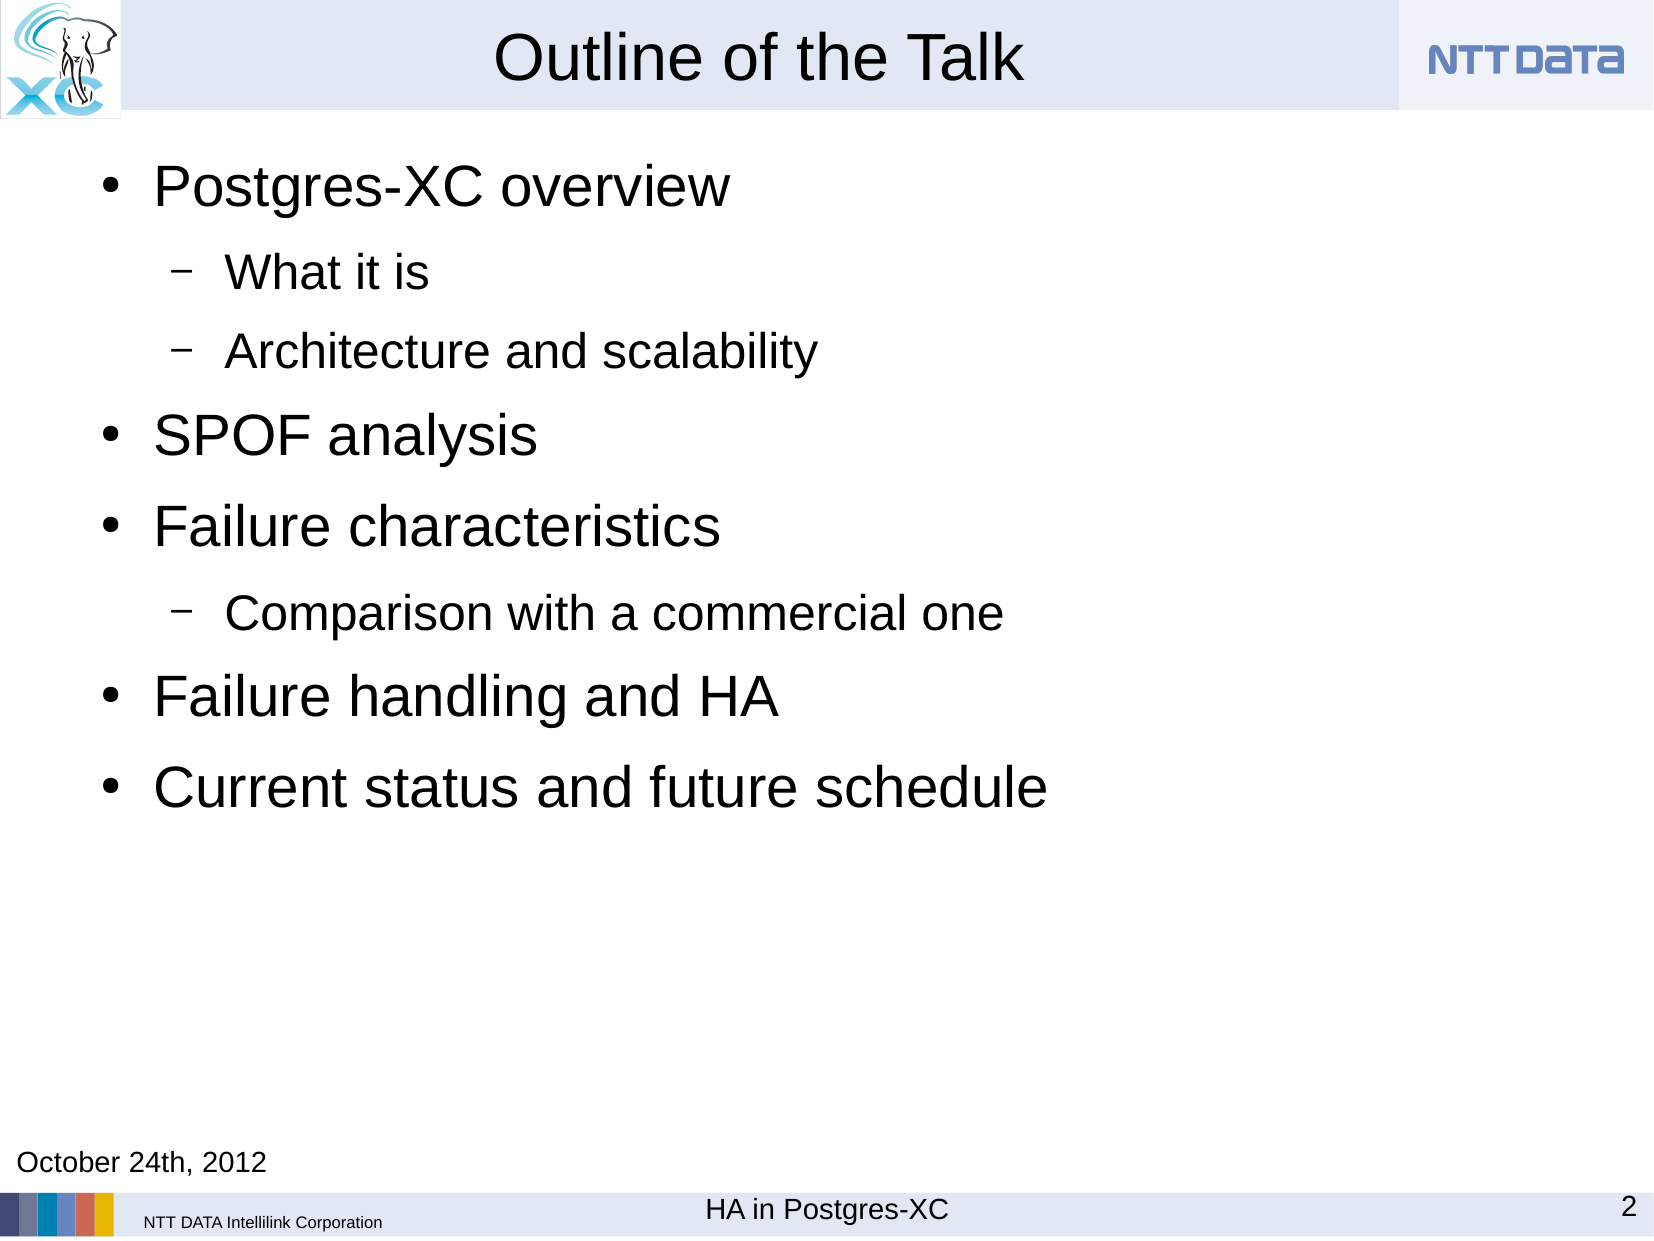

# Outline of the Talk
Postgres-XC overview
What it is
Architecture and scalability
SPOF analysis
Failure characteristics
Comparison with a commercial one
Failure handling and HA
Current status and future schedule
October 24th, 2012
2
HA in Postgres-XC